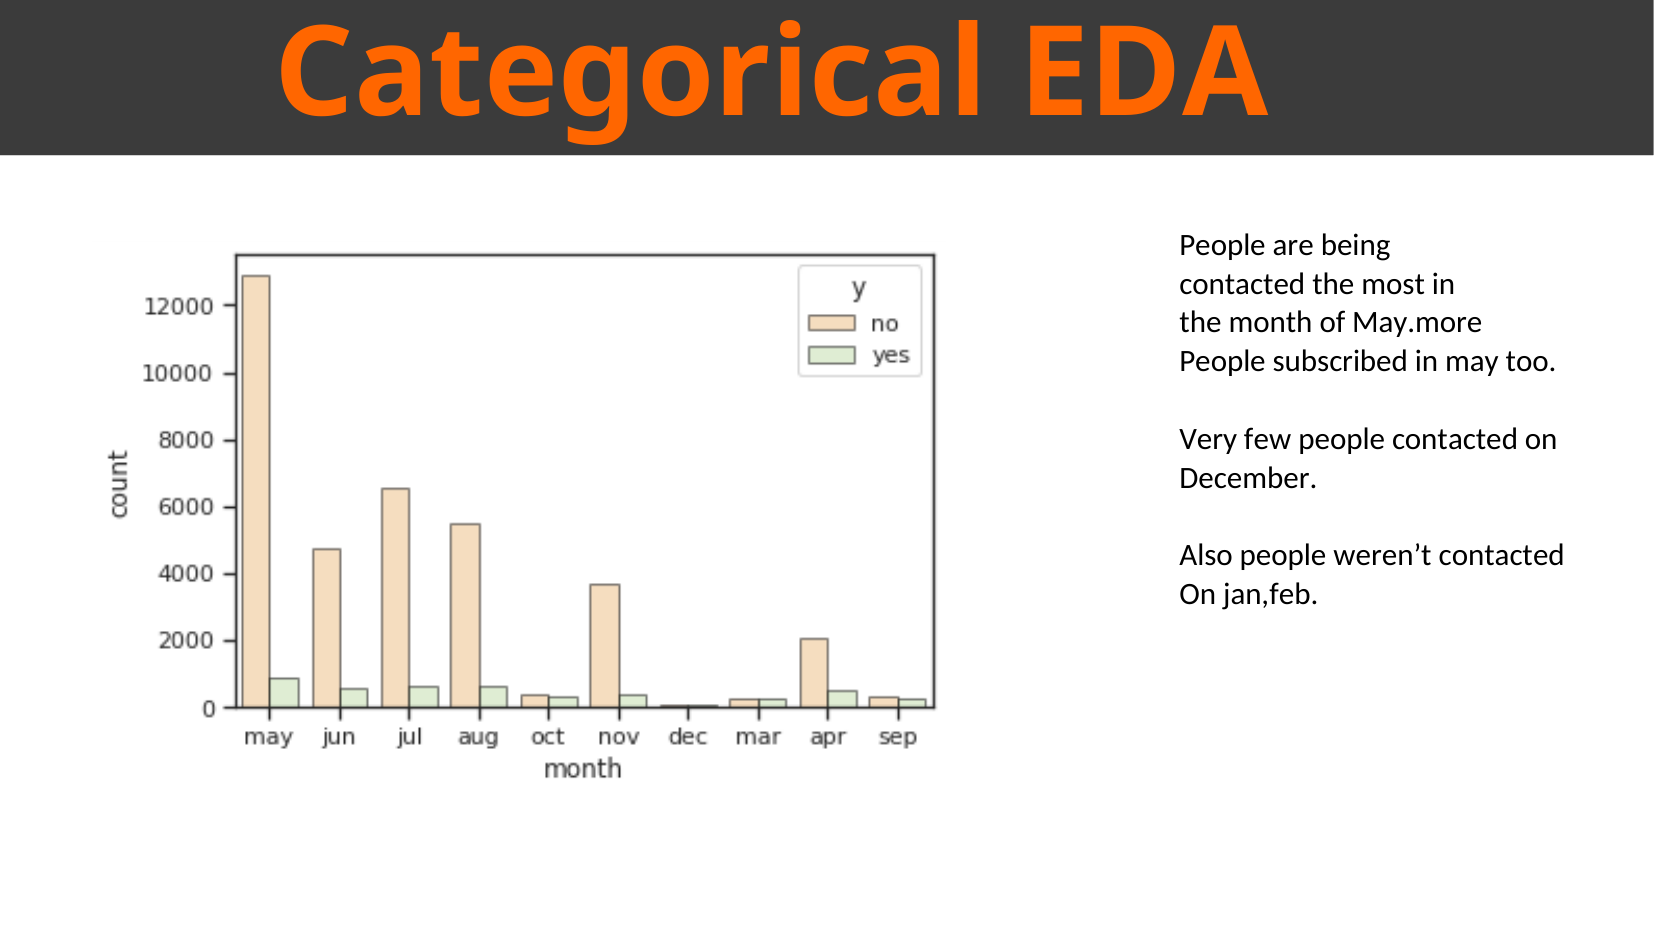

Profit Analysis
 Categorical EDA
People are being
contacted the most in
the month of May.more
People subscribed in may too.
Very few people contacted on
December.
Also people weren’t contacted
On jan,feb.